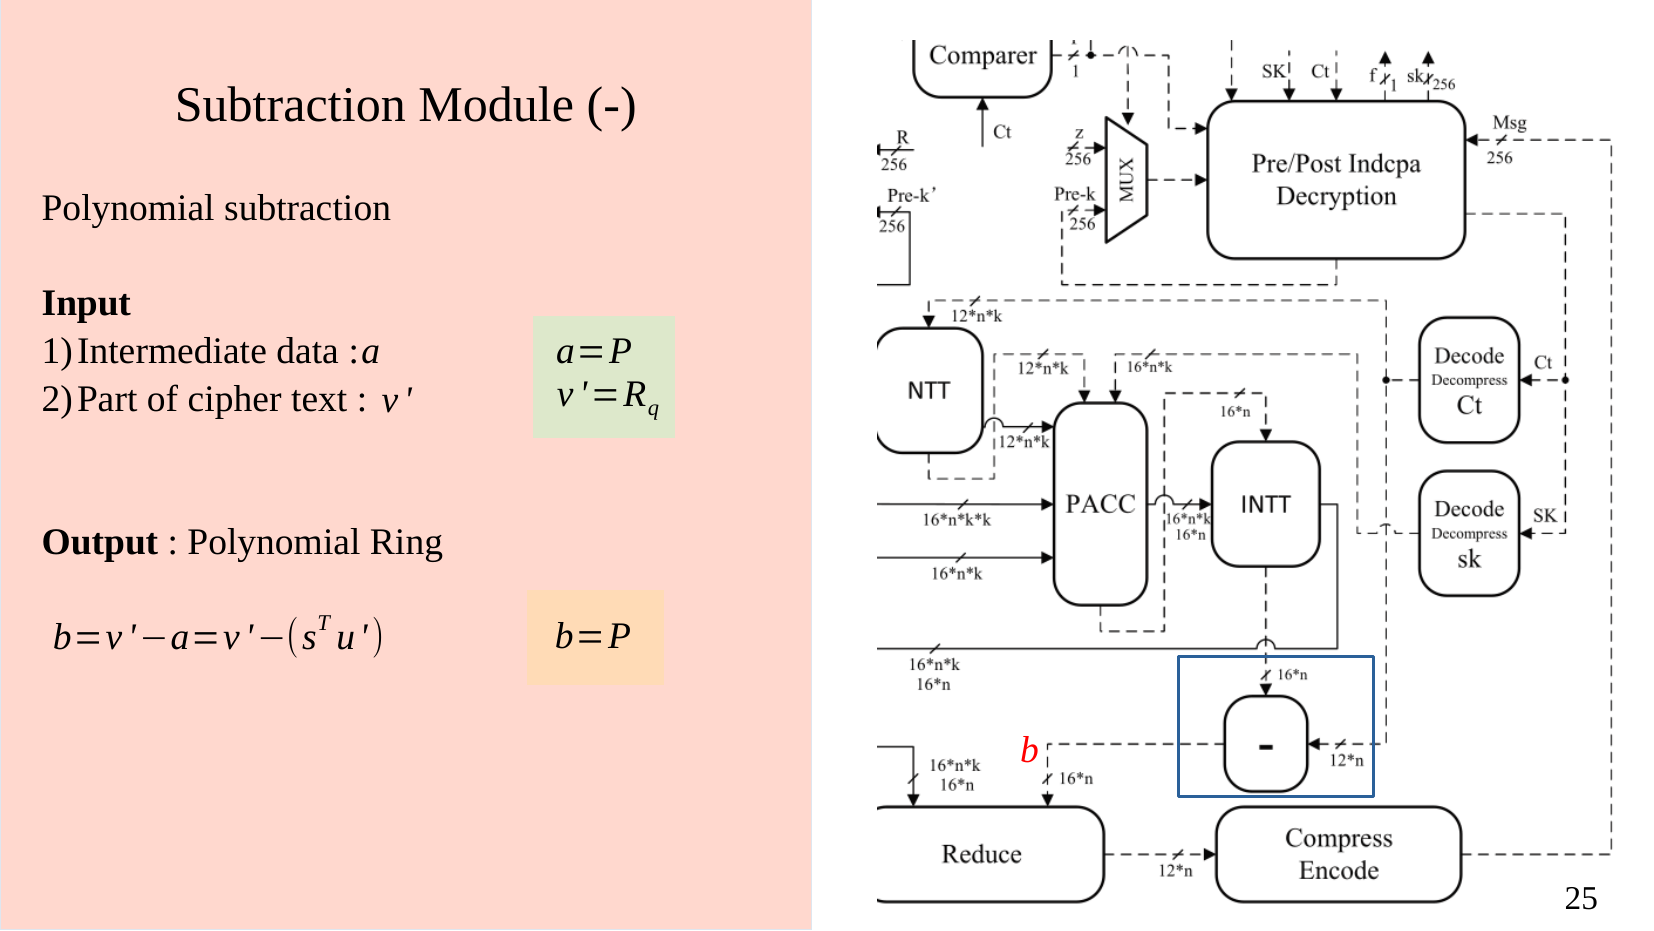

# Subtraction Module (-)
Polynomial subtraction
Input
Intermediate data :
Part of cipher text :
Output : Polynomial Ring
25